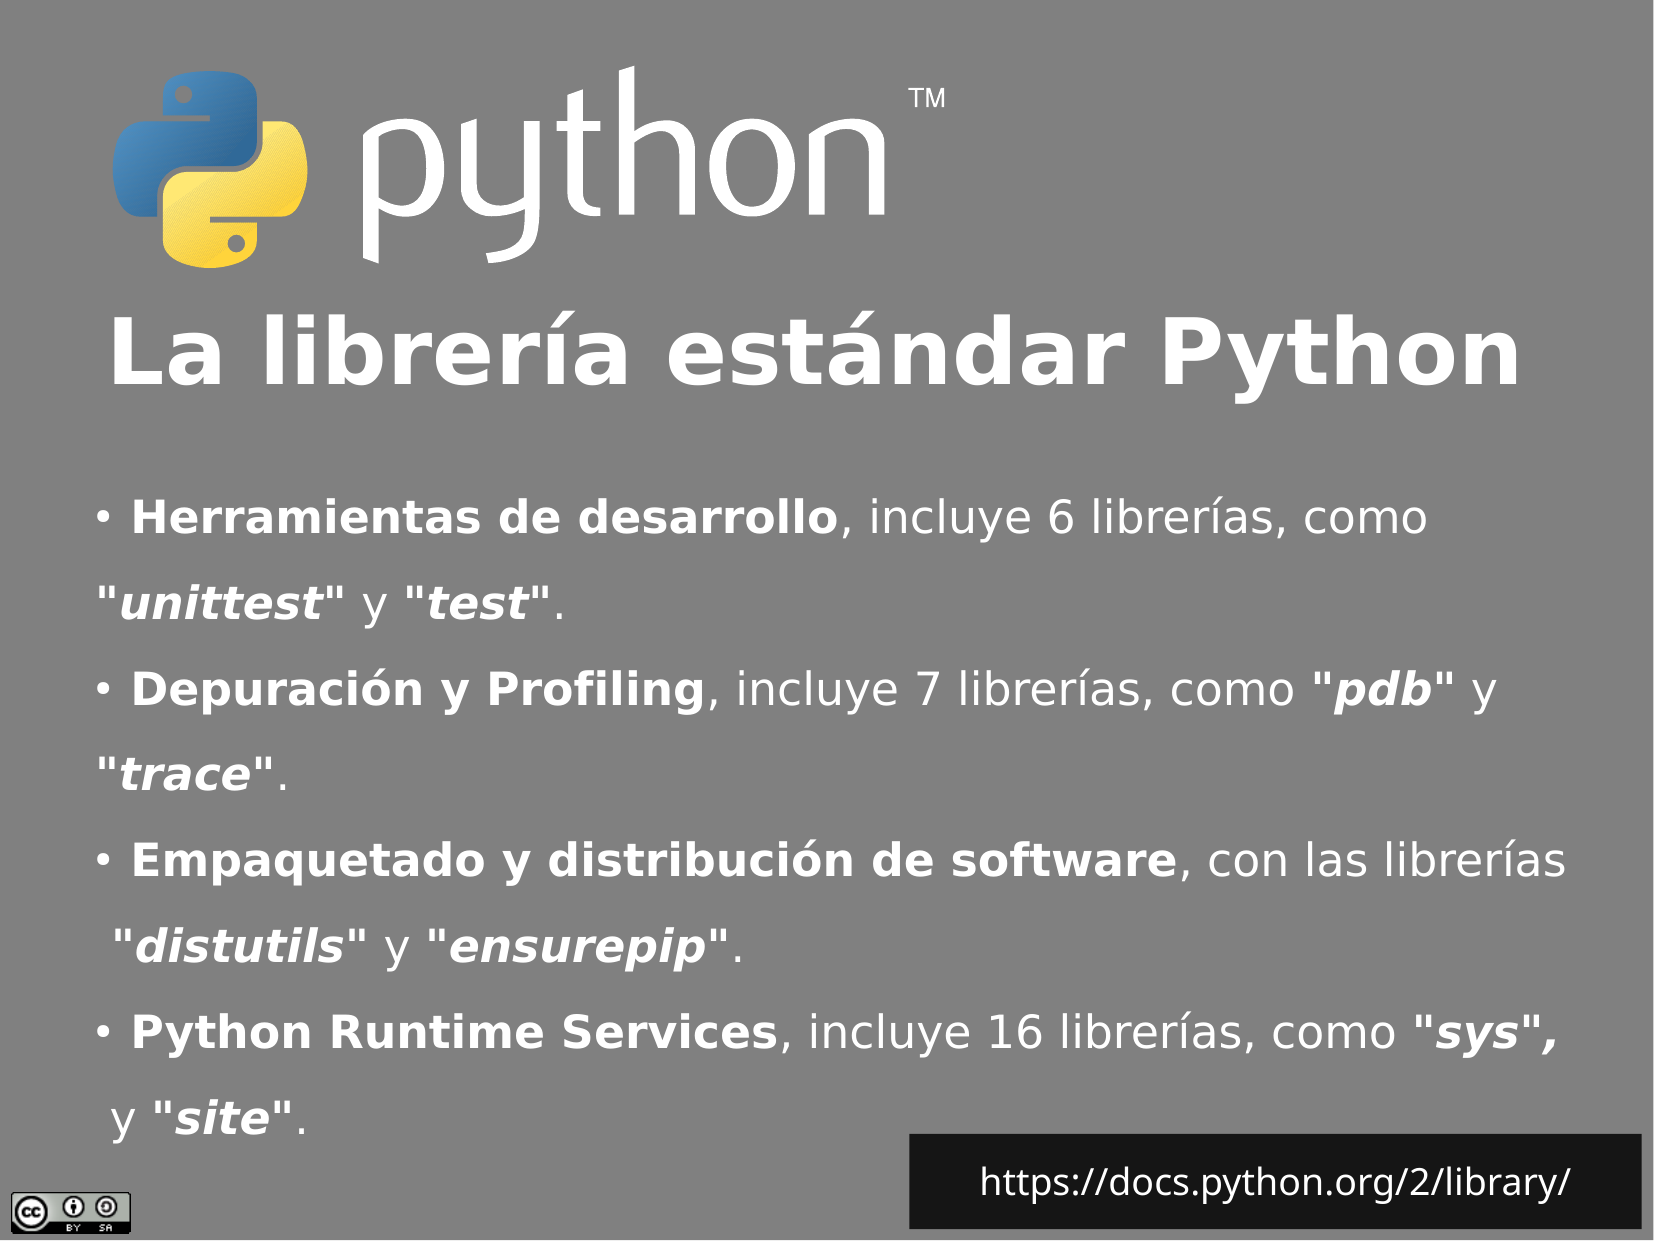

La librería estándar Python
Herramientas de desarrollo, incluye 6 librerías, como
"unittest" y "test".
Depuración y Profiling, incluye 7 librerías, como "pdb" y
"trace".
Empaquetado y distribución de software, con las librerías
 "distutils" y "ensurepip".
Python Runtime Services, incluye 16 librerías, como "sys",
 y "site".
# https://docs.python.org/2/library/